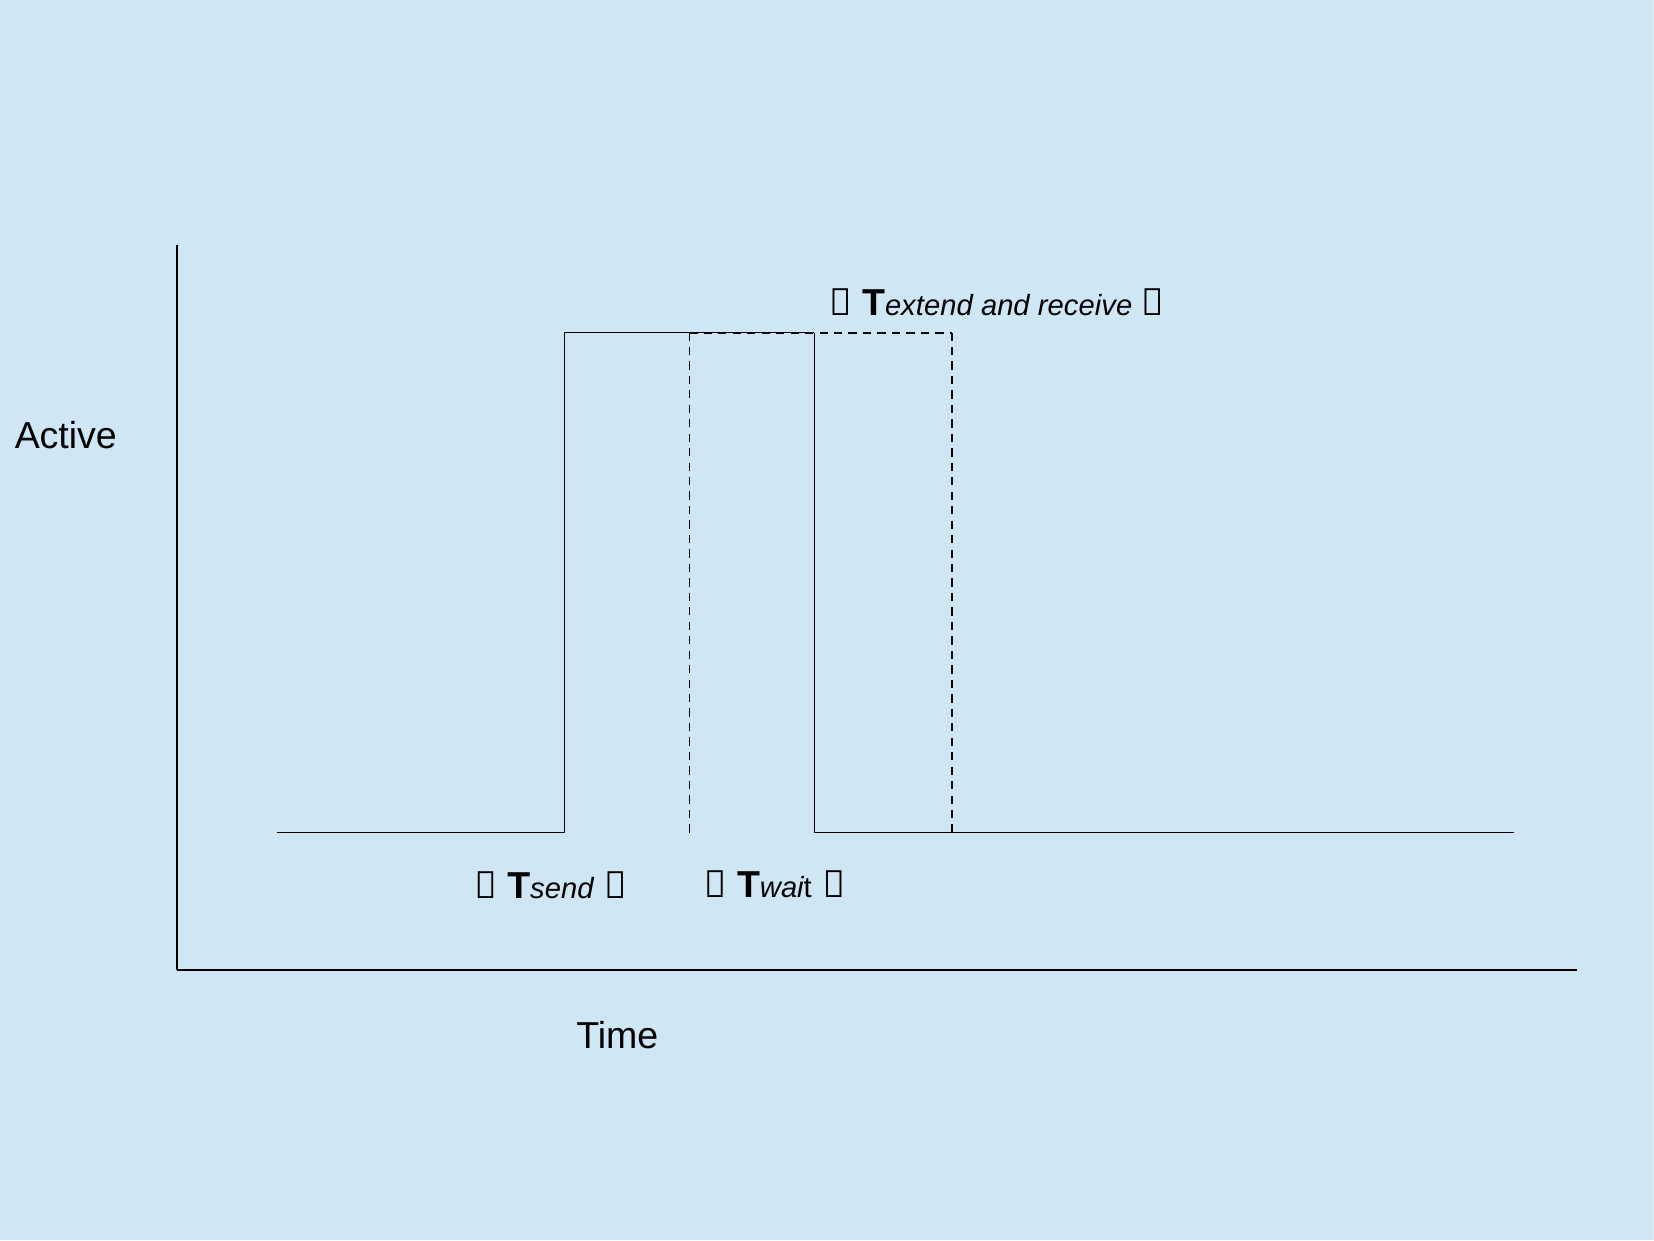

#
 Textend and receive 
Active
 Twait 
 Tsend 
Time